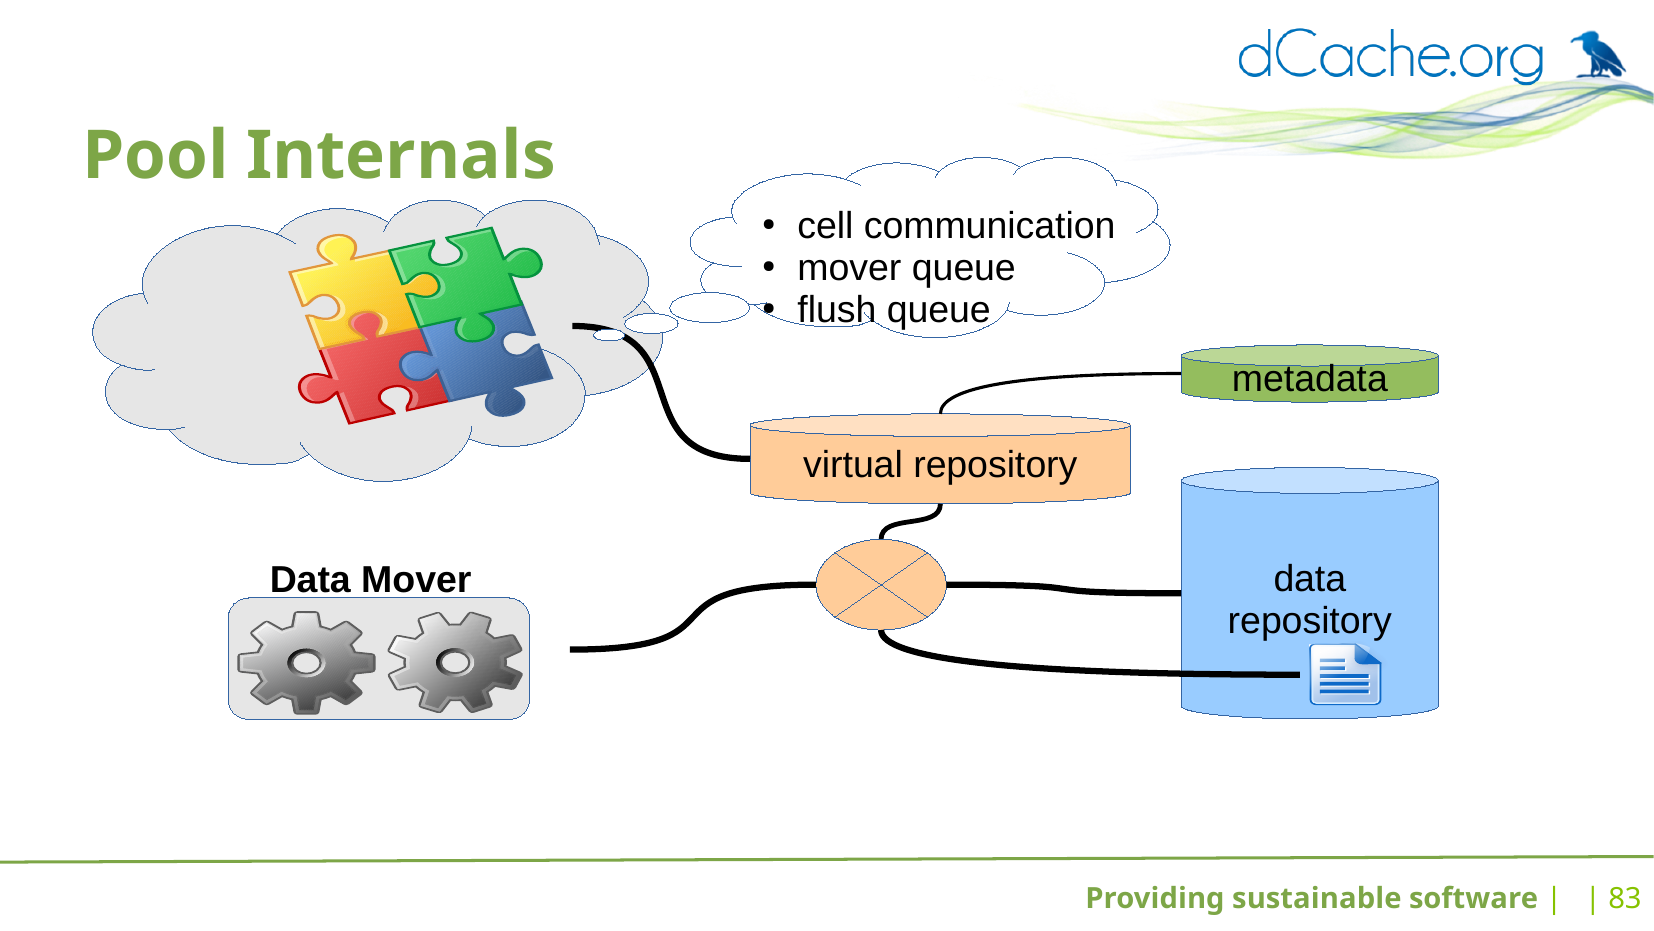

# Pool Internals
cell communication
mover queue
flush queue
metadata
virtual repository
data
repository
Data Mover
83